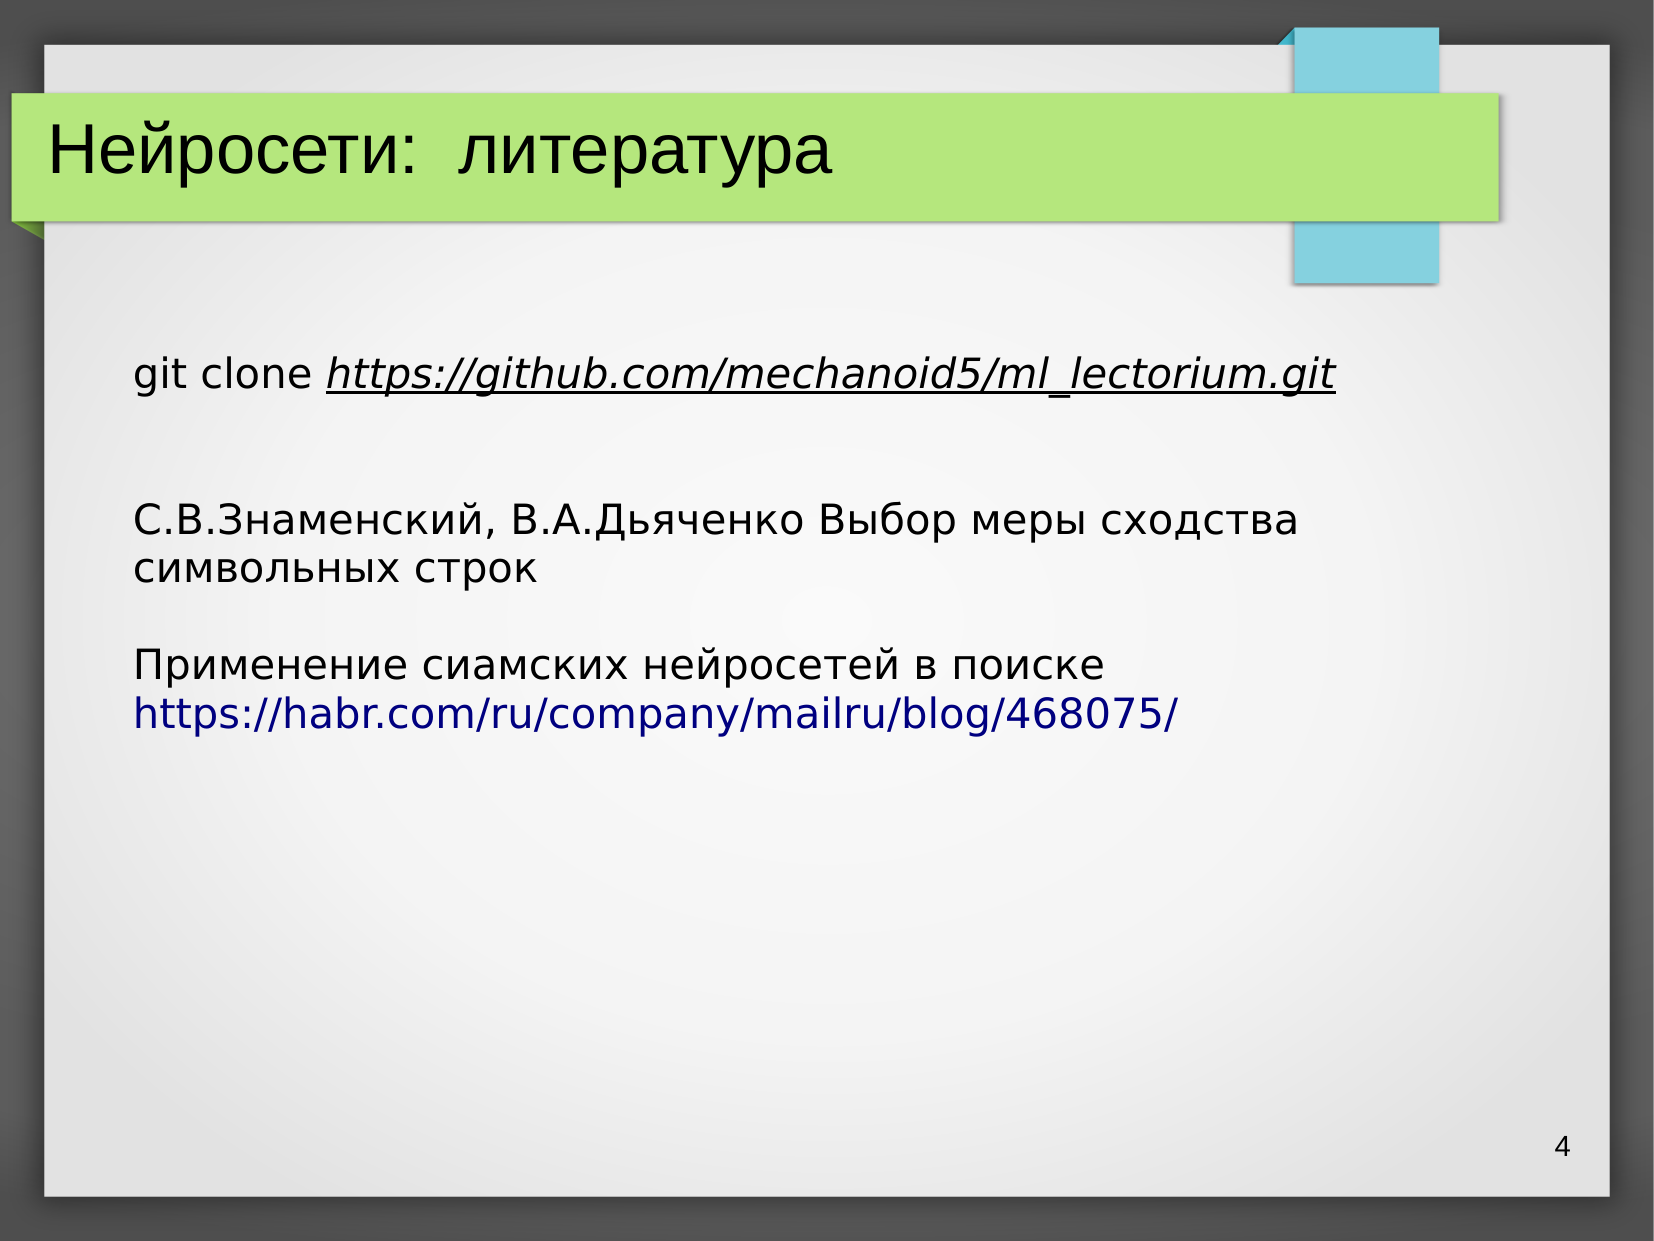

# Нейросети: литература
git clone https://github.com/mechanoid5/ml_lectorium.git
С.В.Знаменский, В.А.Дьяченко Выбор меры сходства символьных строк
Применение сиамских нейросетей в поиске
https://habr.com/ru/company/mailru/blog/468075/
4